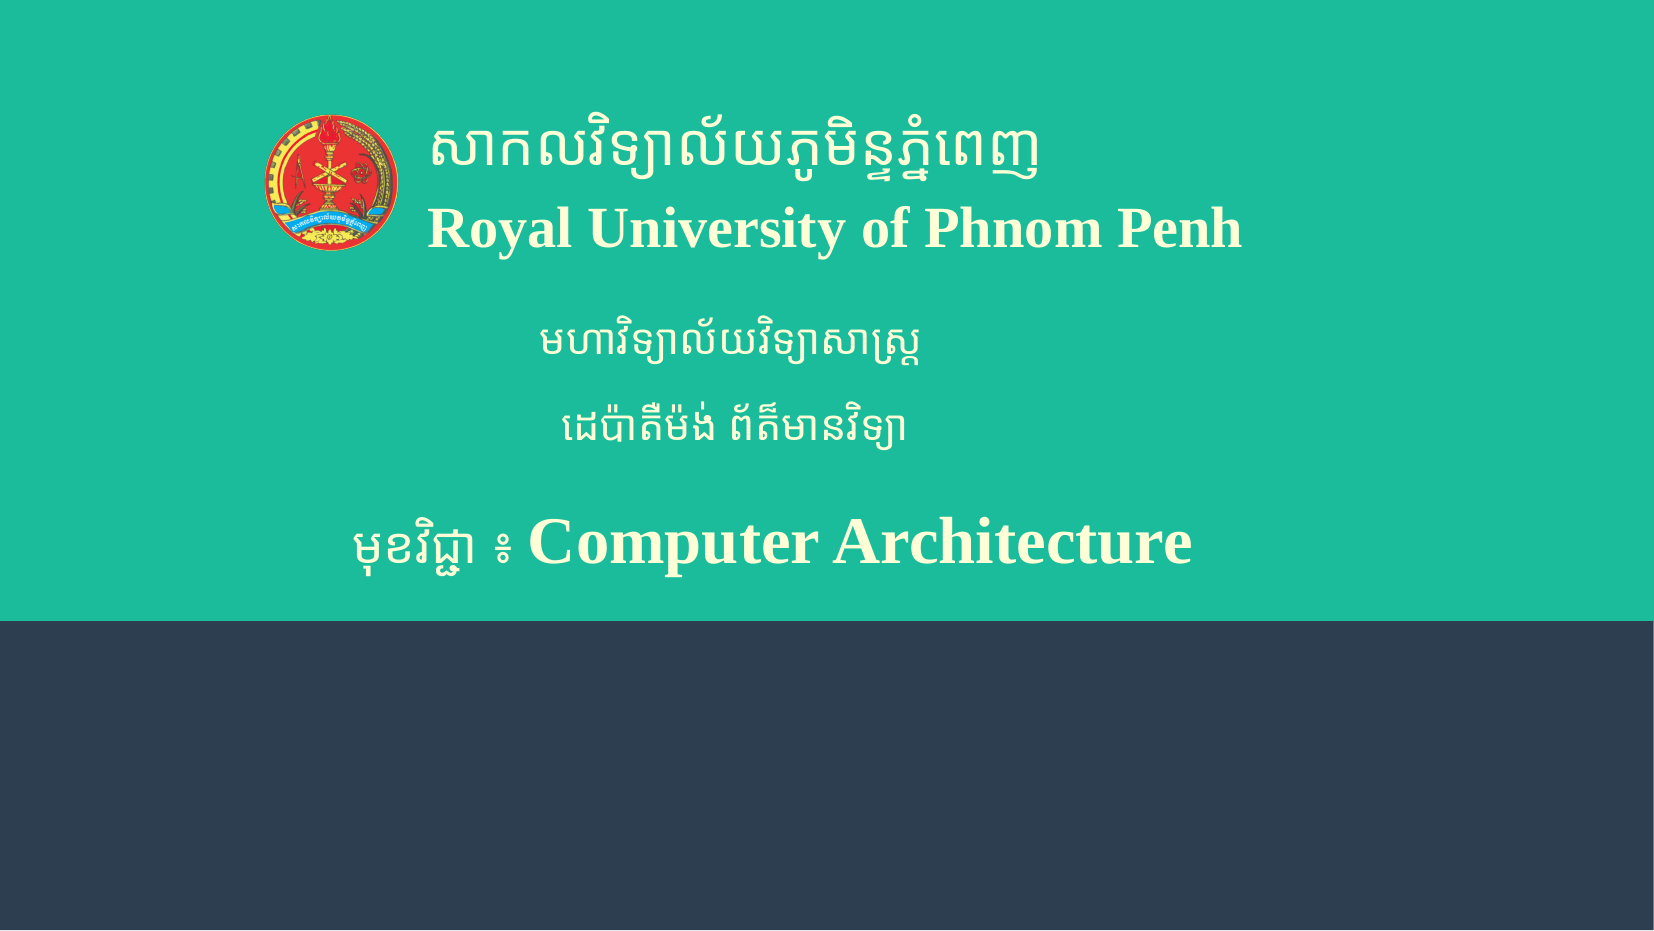

សាកលវិទ្យាល័យភូមិន្ទភ្នំពេញ
Royal University of Phnom Penh
	មហាវិទ្យាល័យវិទ្យាសាស្រ្ត
	​​​ ដេប៉ាតឺម៉ង់ ព័ត៏មានវិទ្យា​
មុខវិជ្ជា​ ៖ Computer Architecture
#